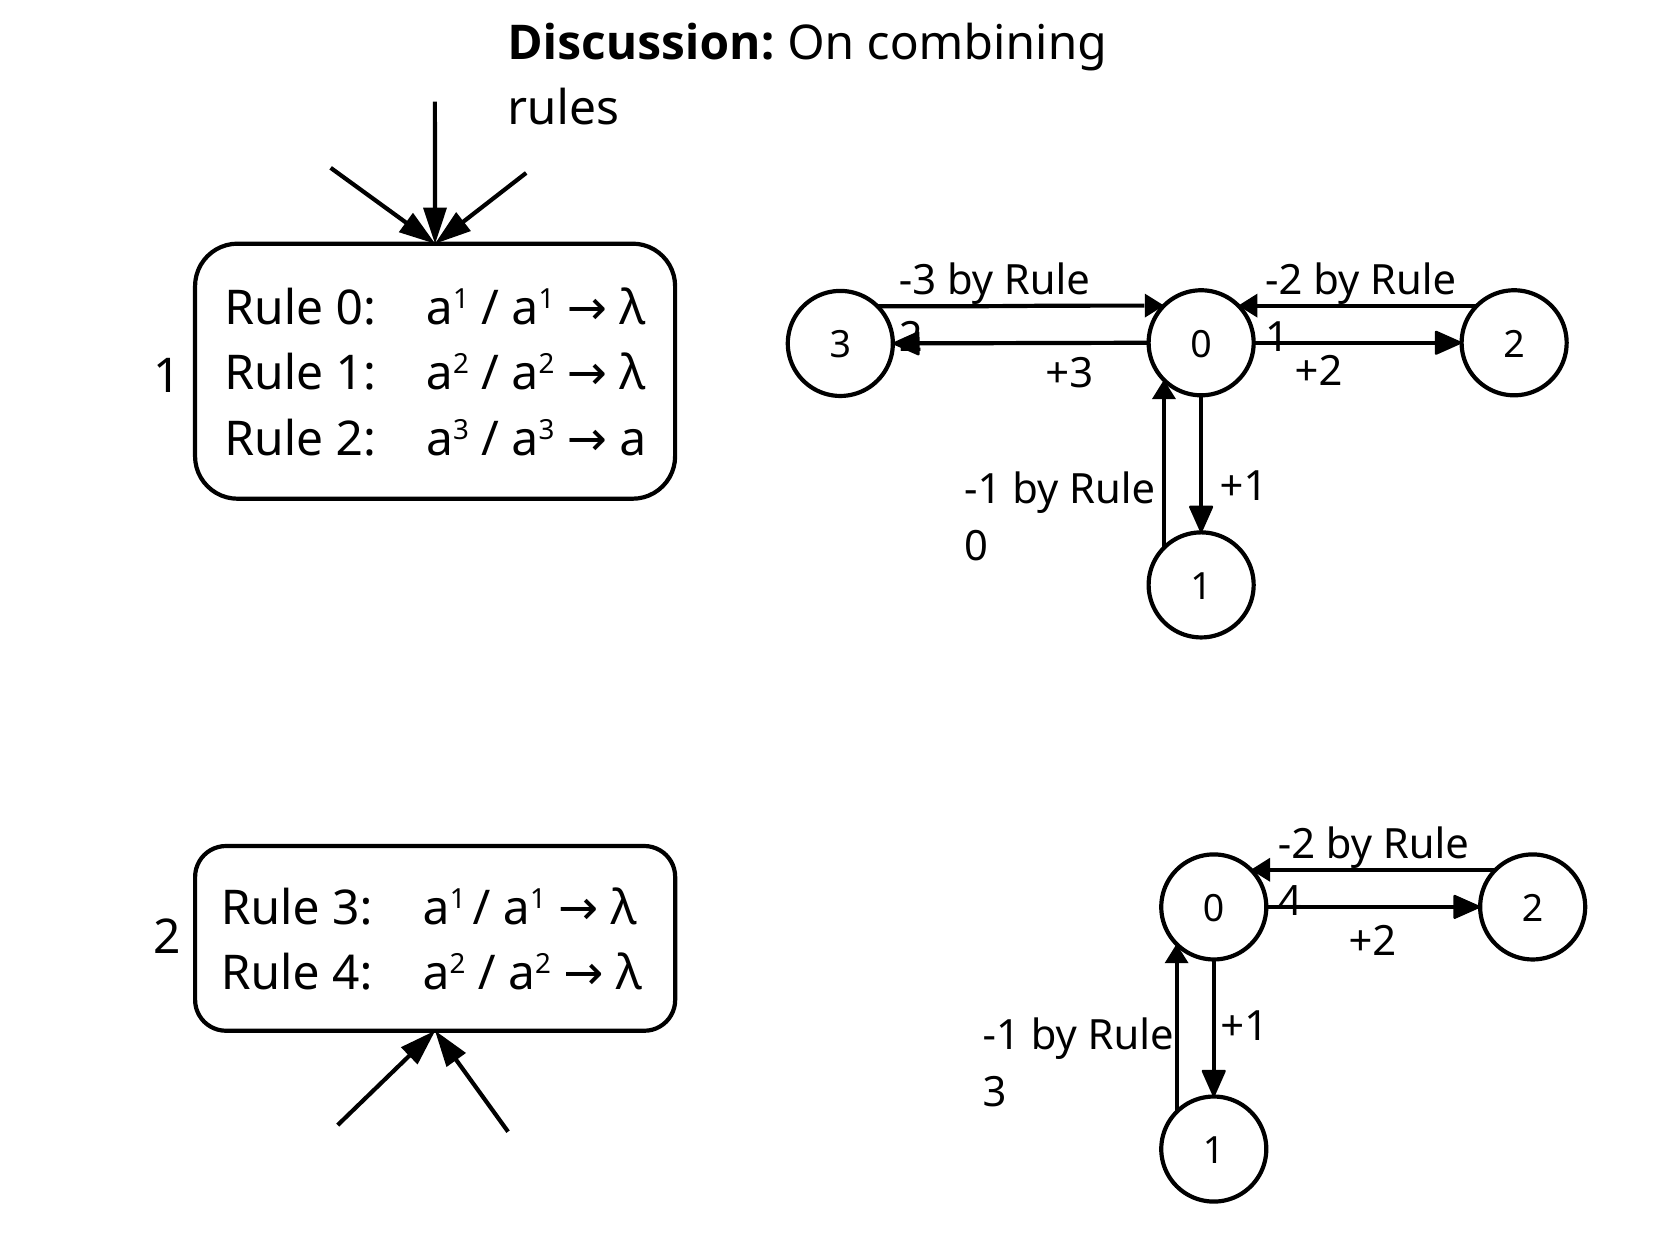

Discussion: On combining rules
-2 by Rule 1
-3 by Rule 2
Rule 0: a1 / a1 → λ
Rule 1: a2 / a2 → λ
Rule 2: a3 / a3 → a
0
2
3
+2
1
+3
+1
-1 by Rule 0
1
-2 by Rule 4
Rule 3: a1 / a1 → λ
Rule 4: a2 / a2 → λ
0
2
2
+2
+1
-1 by Rule 3
1